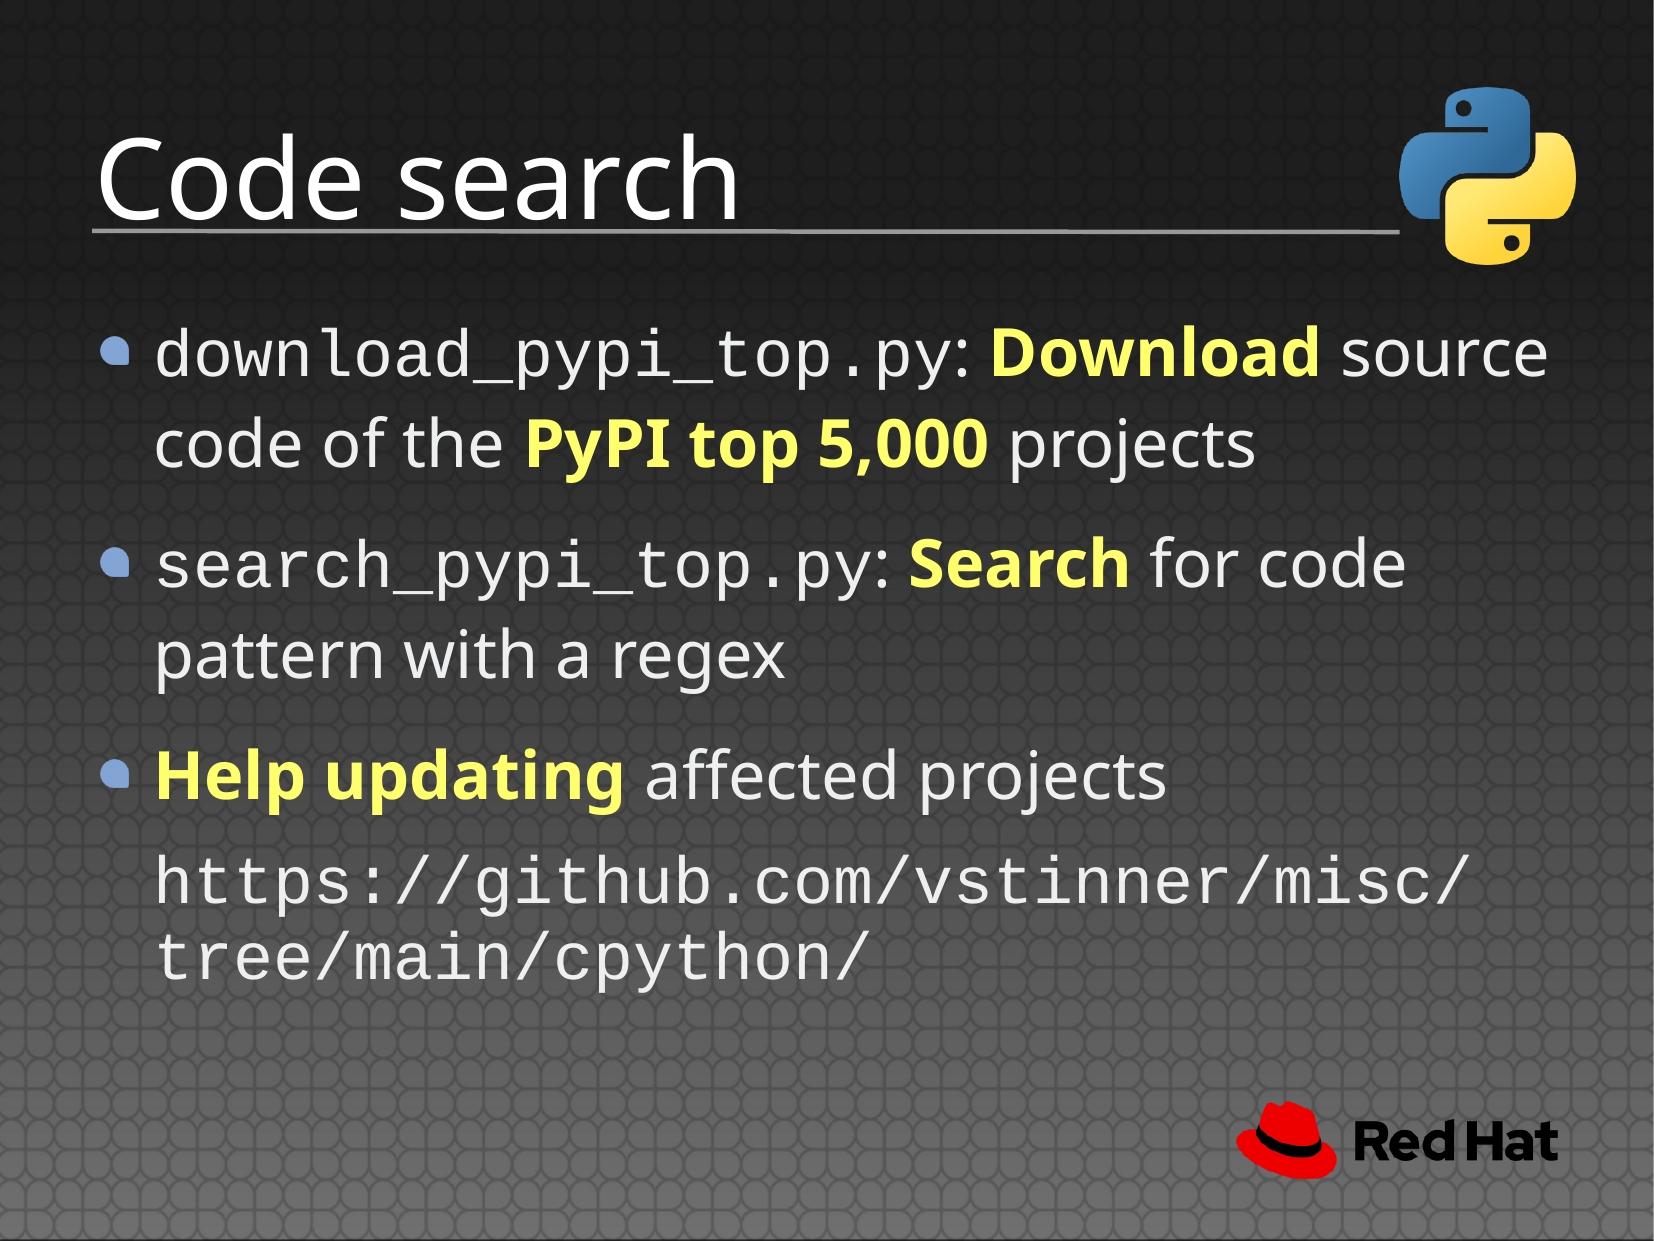

Code search
# download_pypi_top.py: Download source code of the PyPI top 5,000 projects
search_pypi_top.py: Search for code pattern with a regex
Help updating affected projects
https://github.com/vstinner/misc/tree/main/cpython/